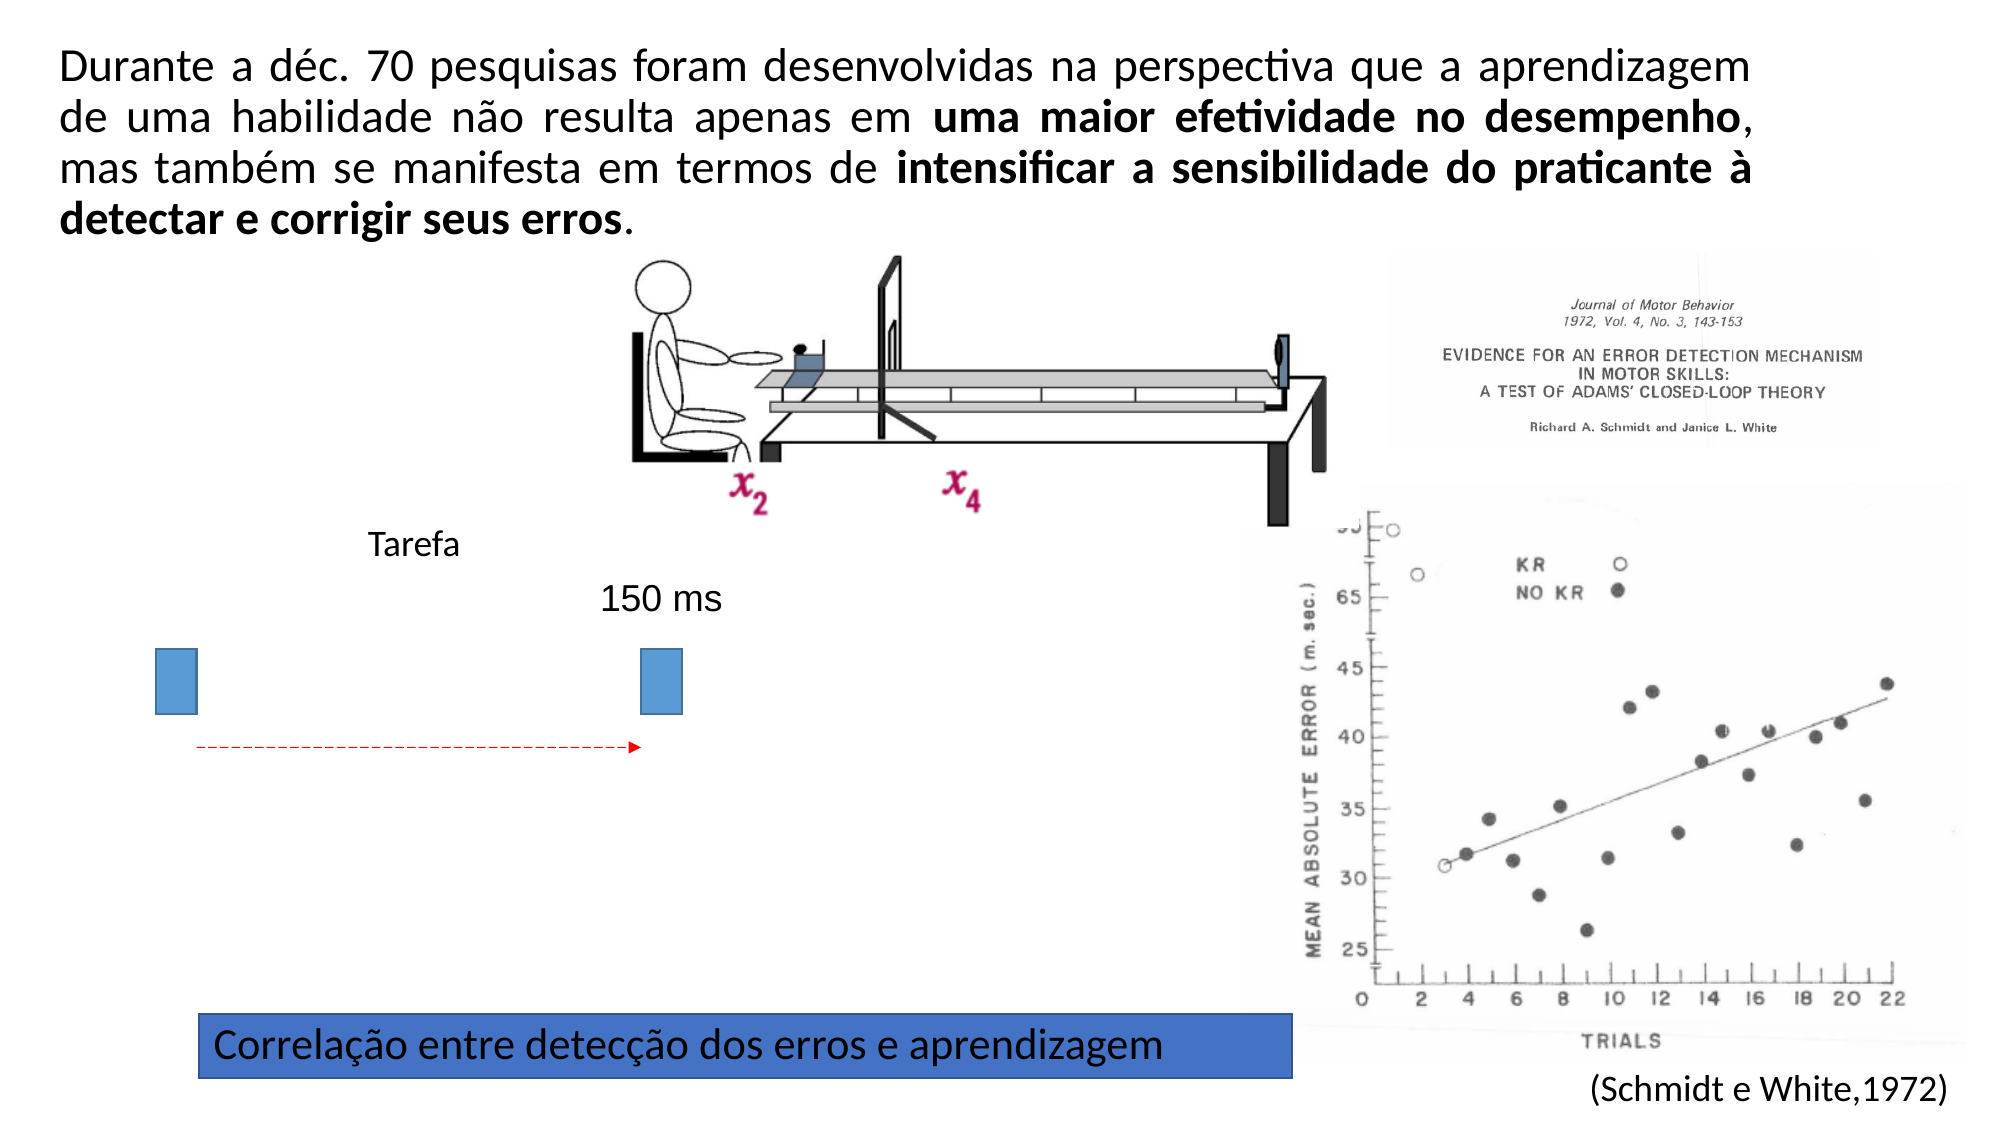

# Durante a déc. 70 pesquisas foram desenvolvidas na perspectiva que a aprendizagem de uma habilidade não resulta apenas em uma maior efetividade no desempenho, mas também se manifesta em termos de intensificar a sensibilidade do praticante à detectar e corrigir seus erros.
Tarefa
150 ms
Correlação entre detecção dos erros e aprendizagem
(Schmidt e White,1972)